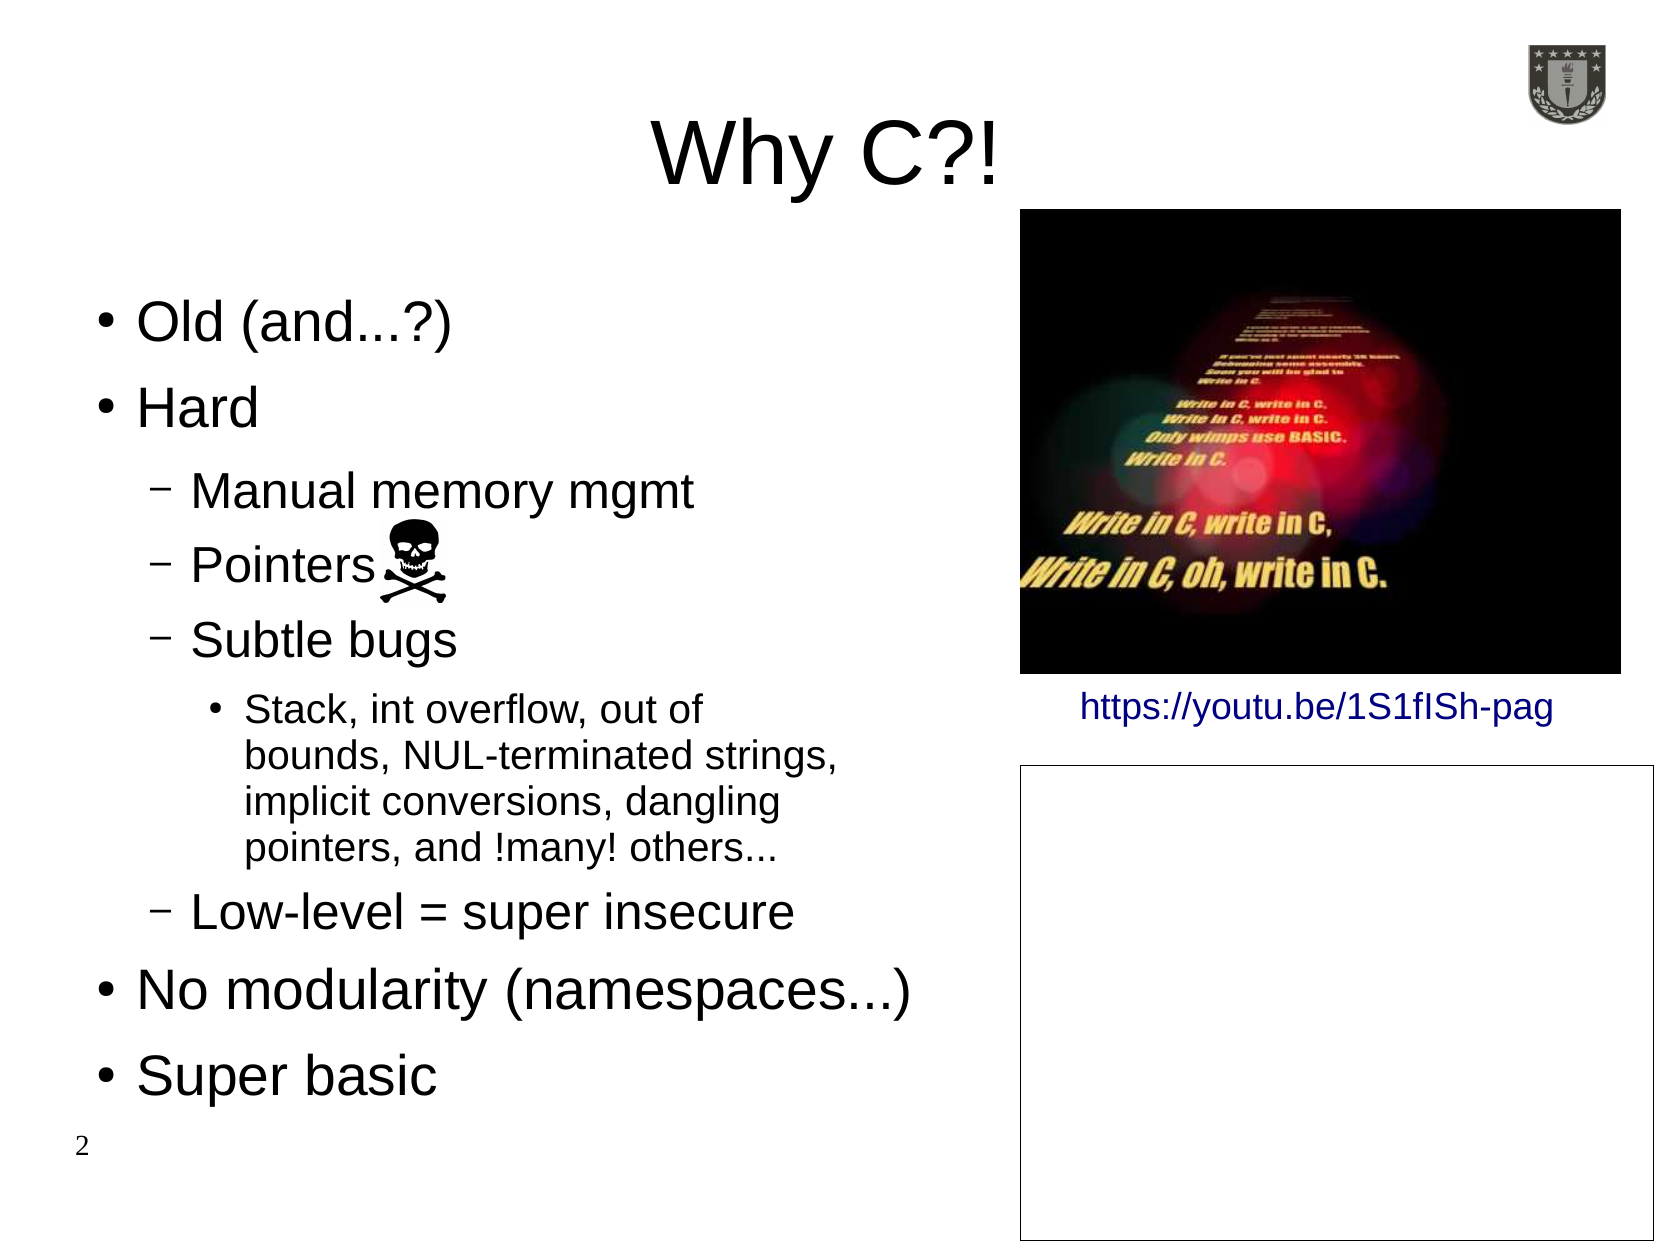

# Why C?!
Old (and...?)
Hard
Manual memory mgmt
Pointers
Subtle bugs
Stack, int overflow, out of
bounds, NUL-terminated strings,
implicit conversions, dangling
pointers, and !many! others...
Low-level = super insecure
No modularity (namespaces...)
Super basic
https://youtu.be/1S1fISh-pag
2